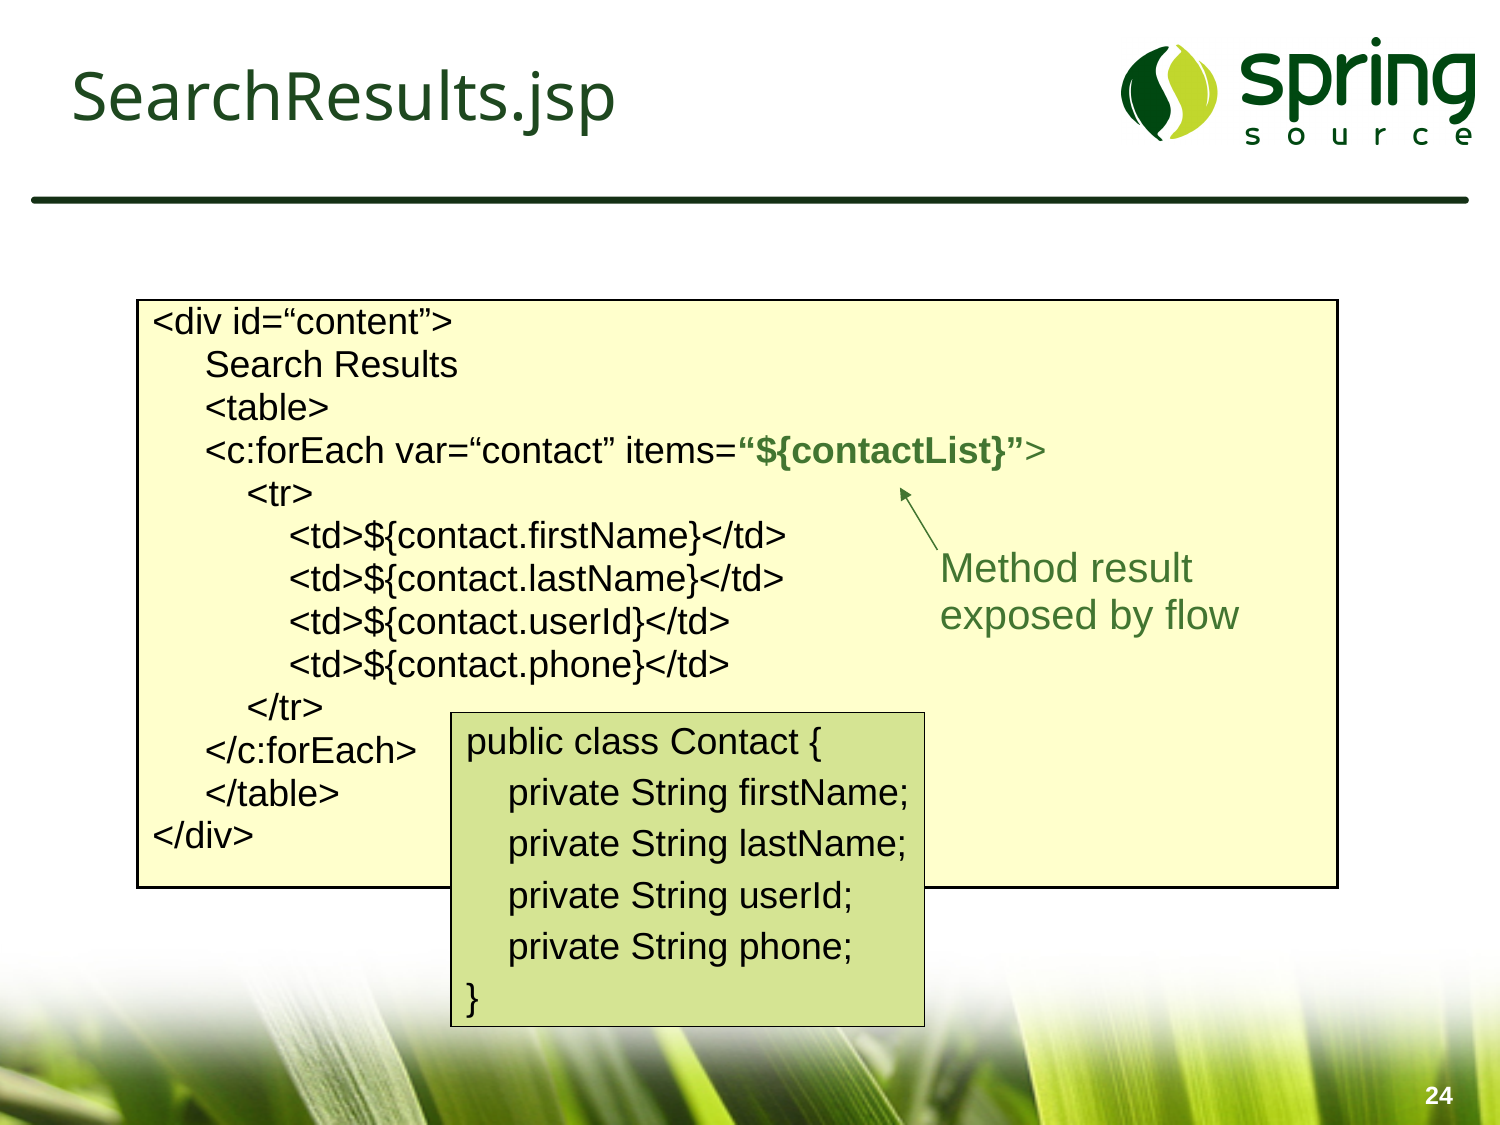

# SearchResults.jsp
<div id=“content”>
 Search Results
 <table>
 <c:forEach var=“contact” items=“${contactList}”>
 <tr>
 <td>${contact.firstName}</td>
 <td>${contact.lastName}</td>
 <td>${contact.userId}</td>
 <td>${contact.phone}</td>
 </tr>
 </c:forEach>
 </table>
</div>
Method result exposed by flow
public class Contact {
 private String firstName;
 private String lastName;
 private String userId;
 private String phone;
}